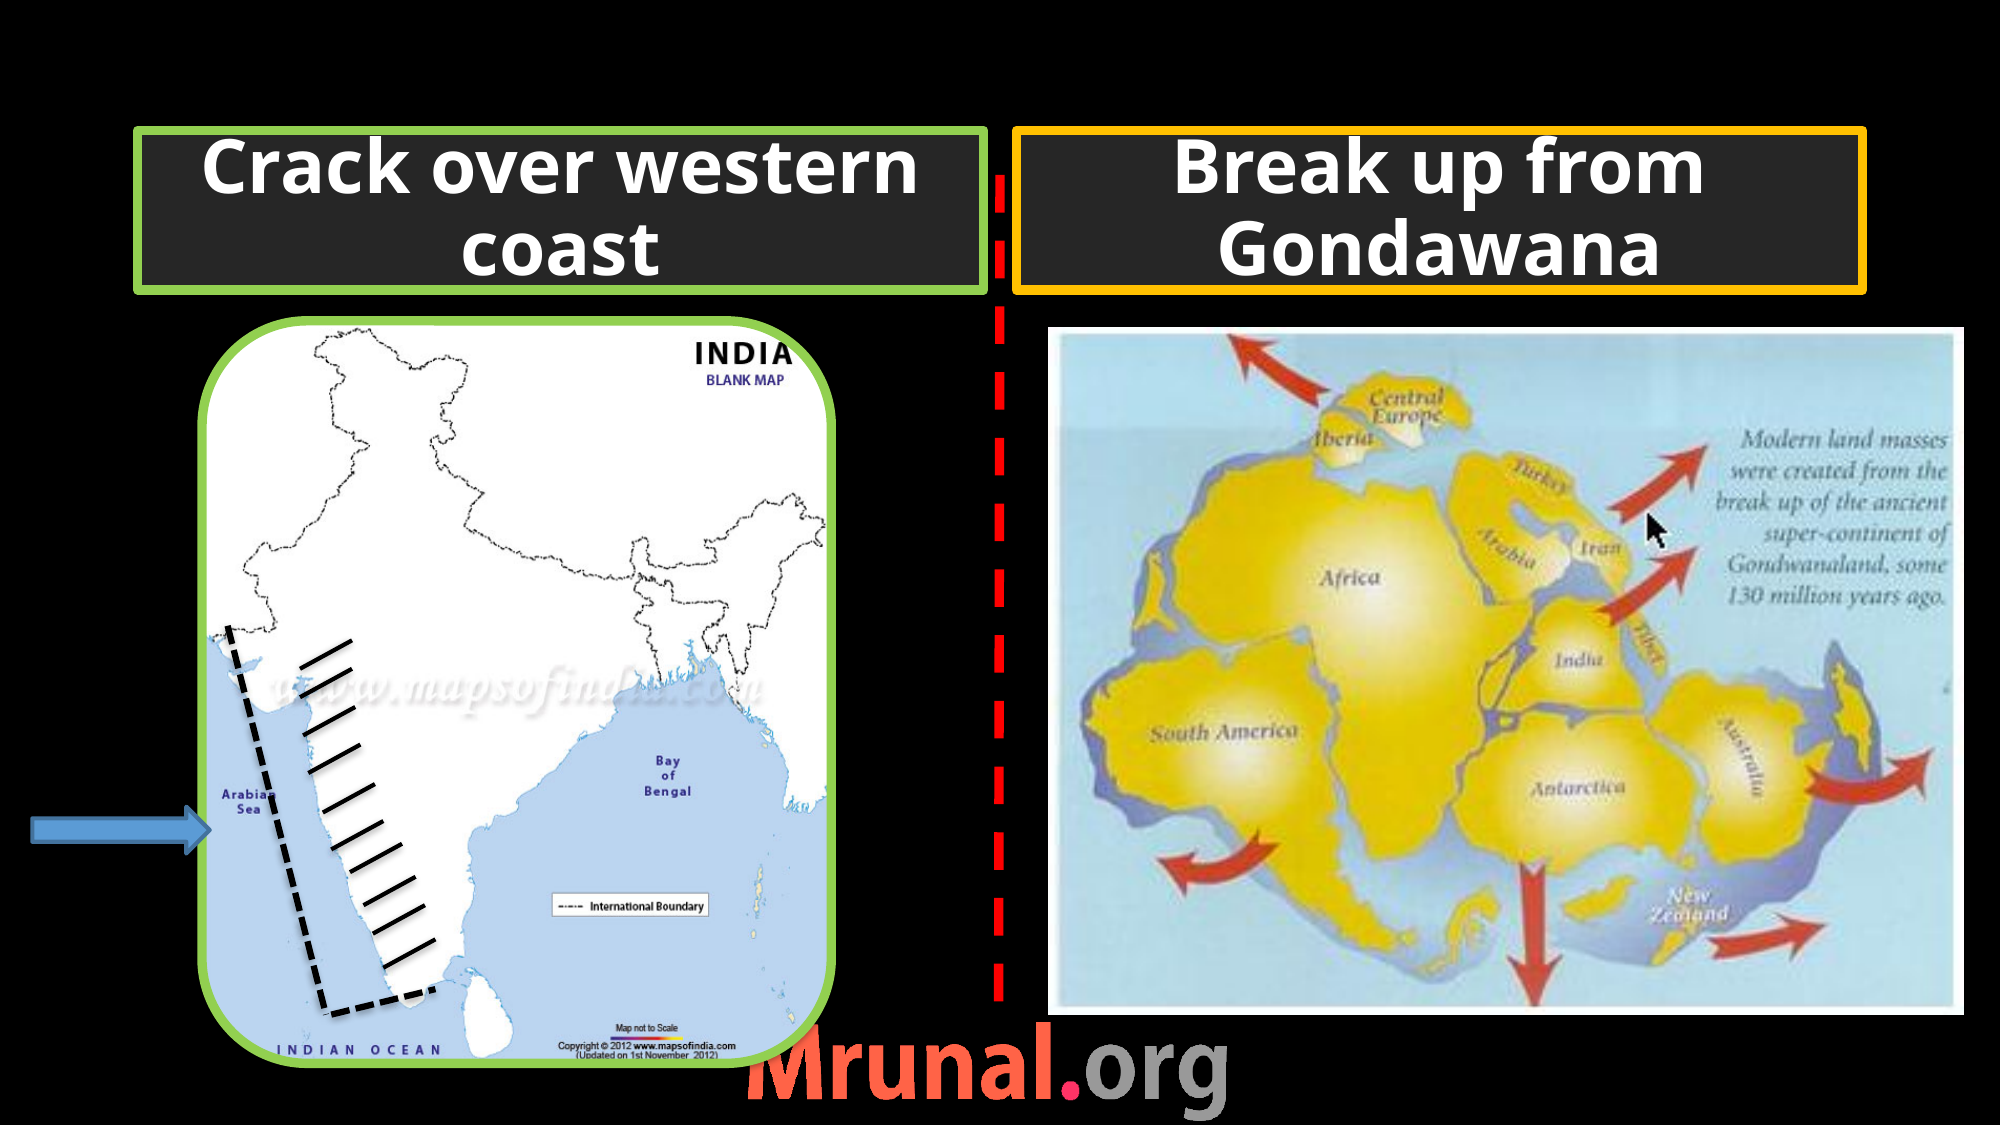

# Crack over western coast
Break up from Gondawana